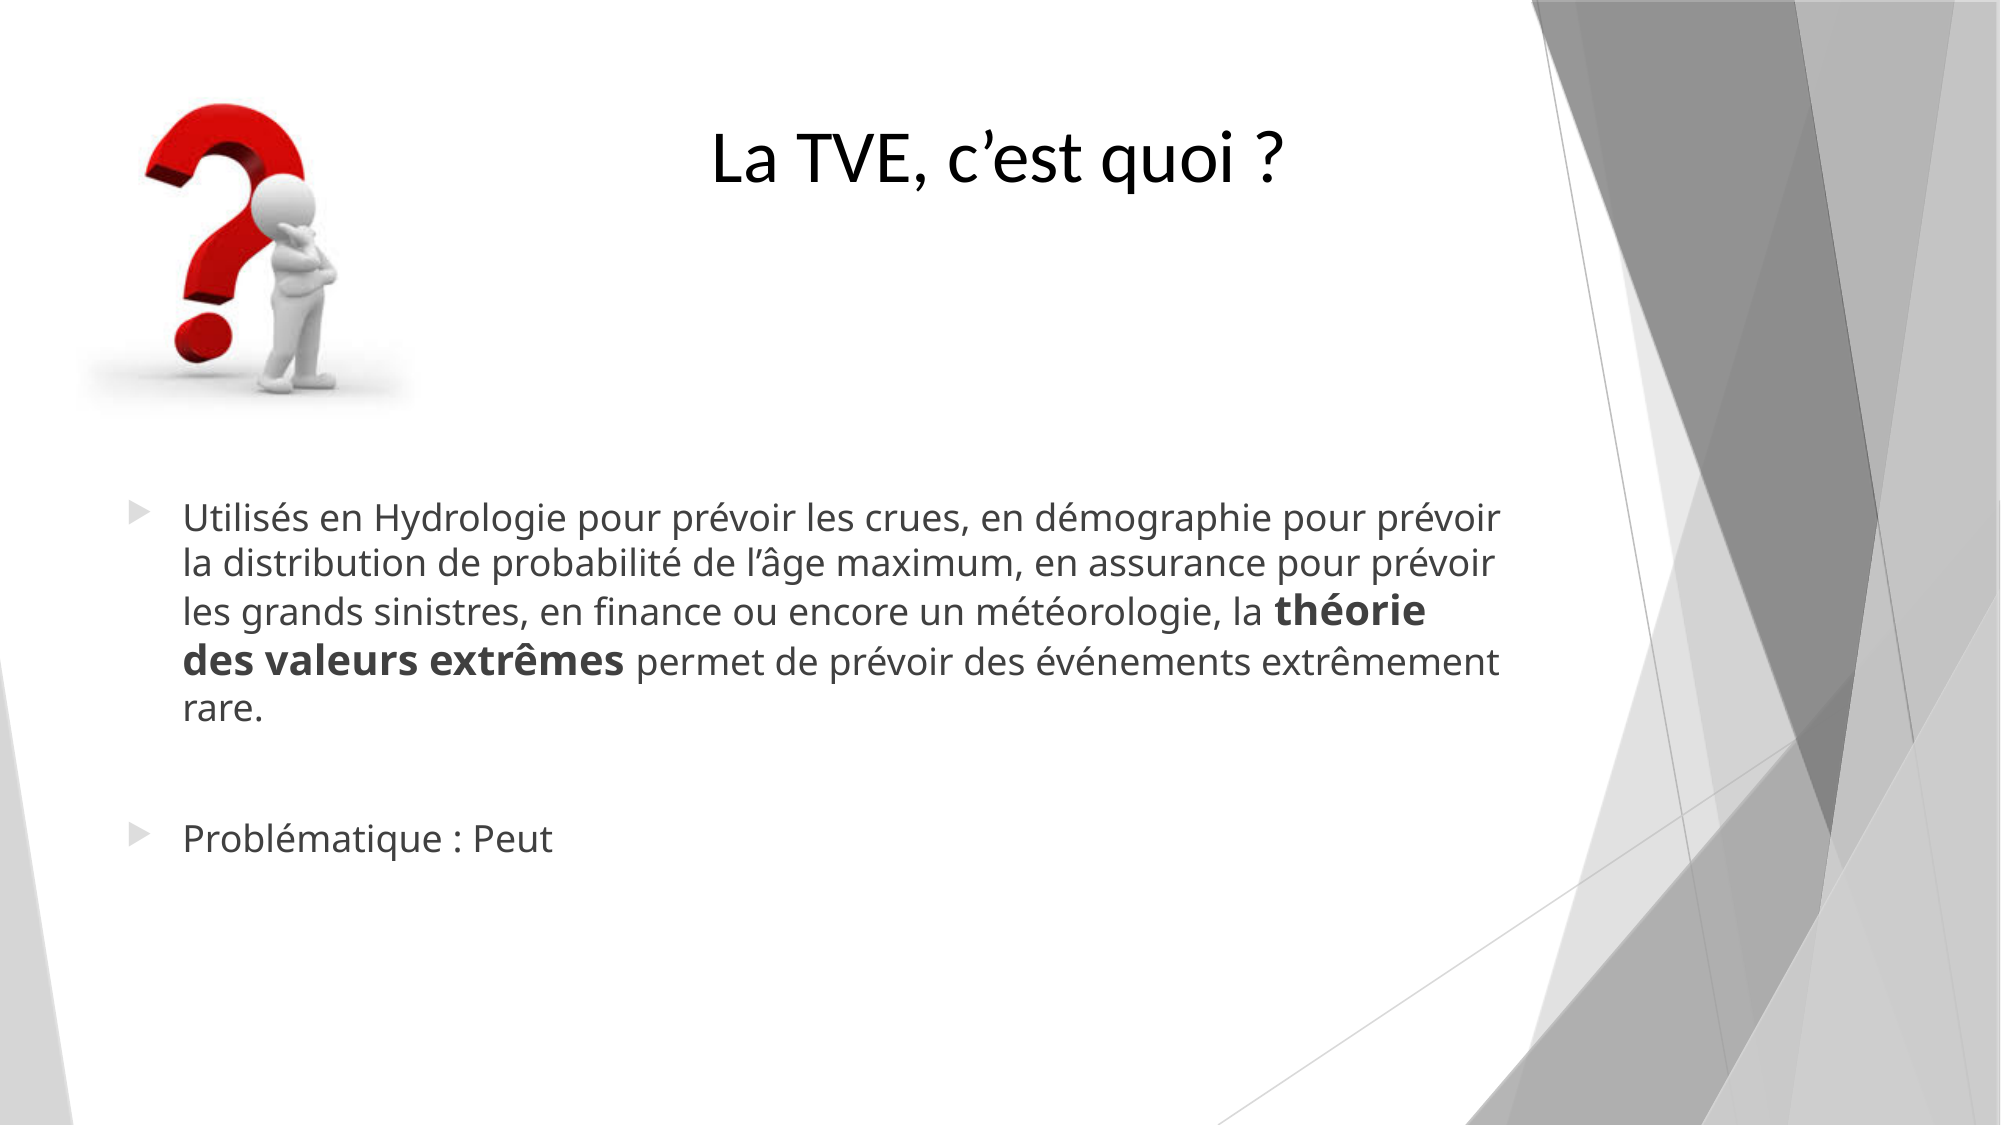

# La TVE, c’est quoi ?
Utilisés en Hydrologie pour prévoir les crues, en démographie pour prévoir la distribution de probabilité de l’âge maximum, en assurance pour prévoir les grands sinistres, en finance ou encore un météorologie, la théorie des valeurs extrêmes permet de prévoir des événements extrêmement rare.
Problématique : Peut